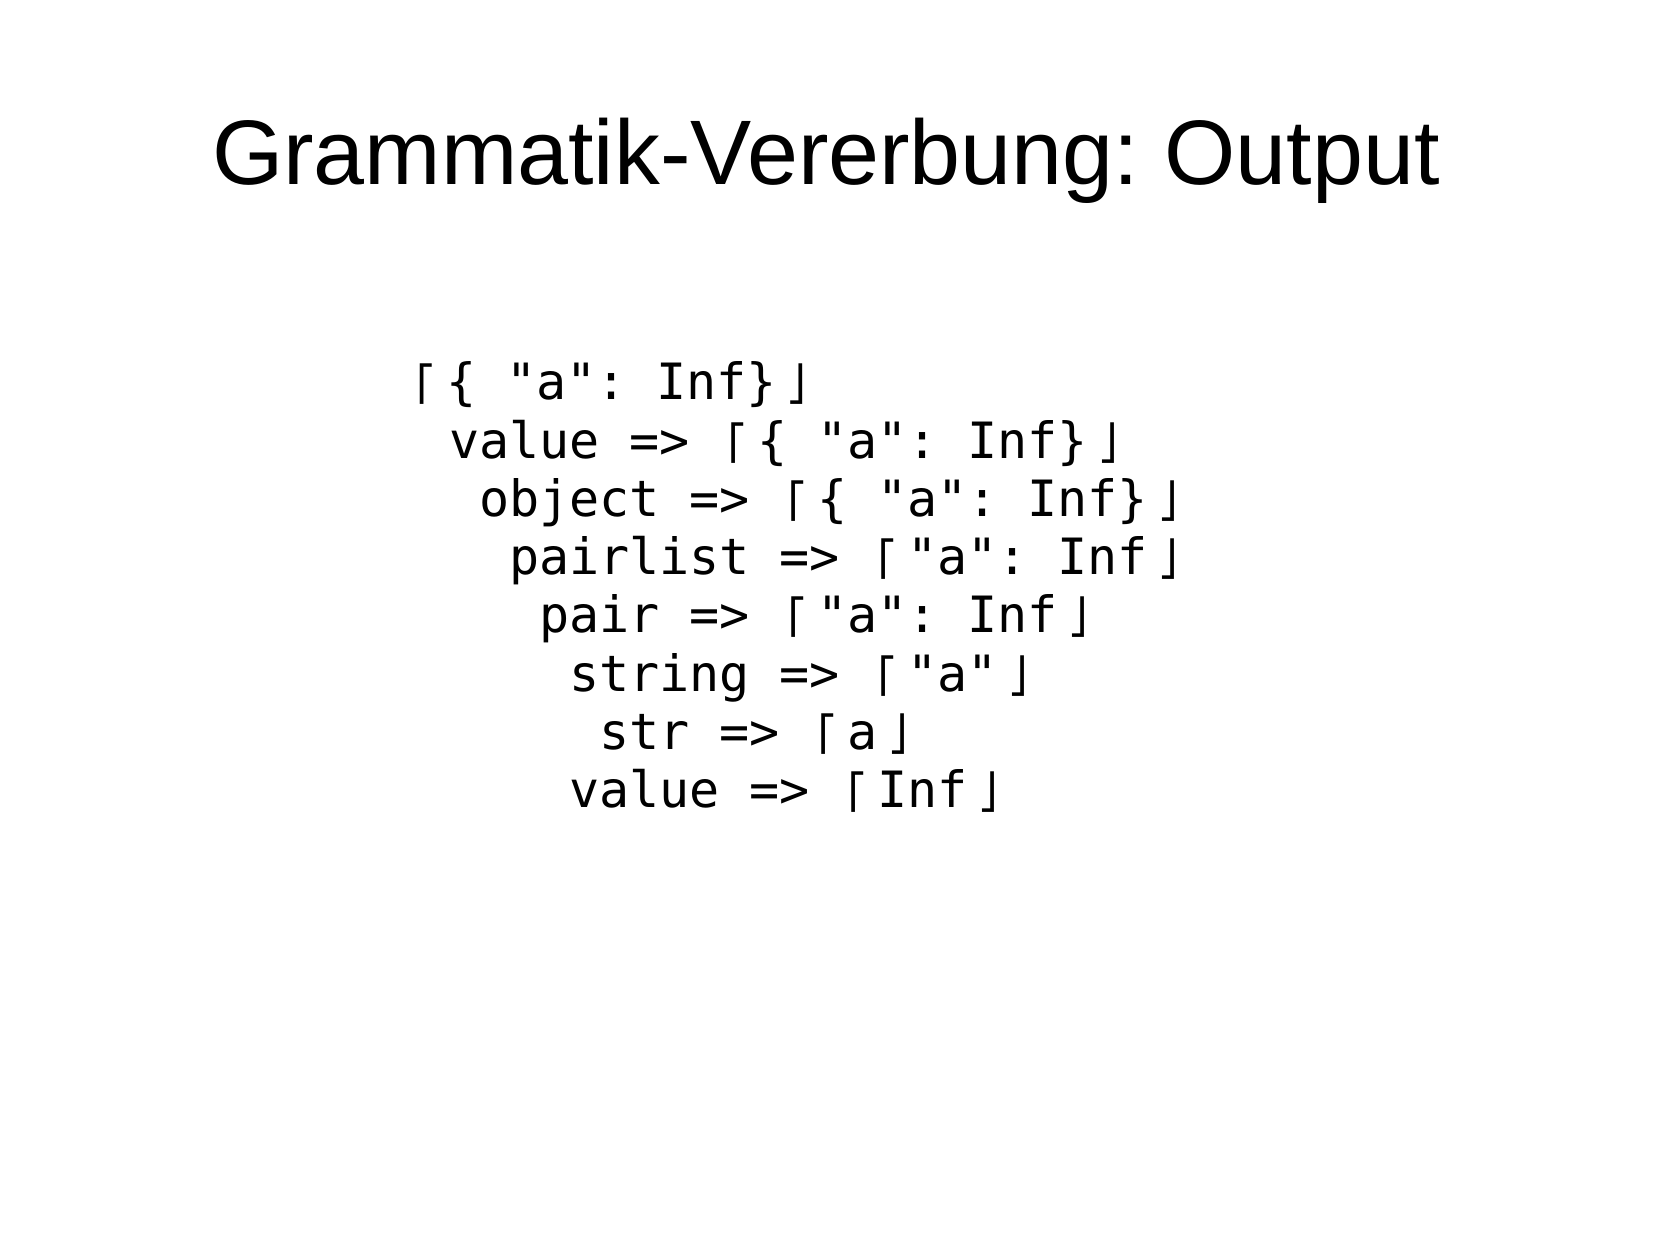

# Grammatik-Vererbung: Output
｢{ "a": Inf}｣
 value => ｢{ "a": Inf}｣
 object => ｢{ "a": Inf}｣
 pairlist => ｢"a": Inf｣
 pair => ｢"a": Inf｣
 string => ｢"a"｣
 str => ｢a｣
 value => ｢Inf｣